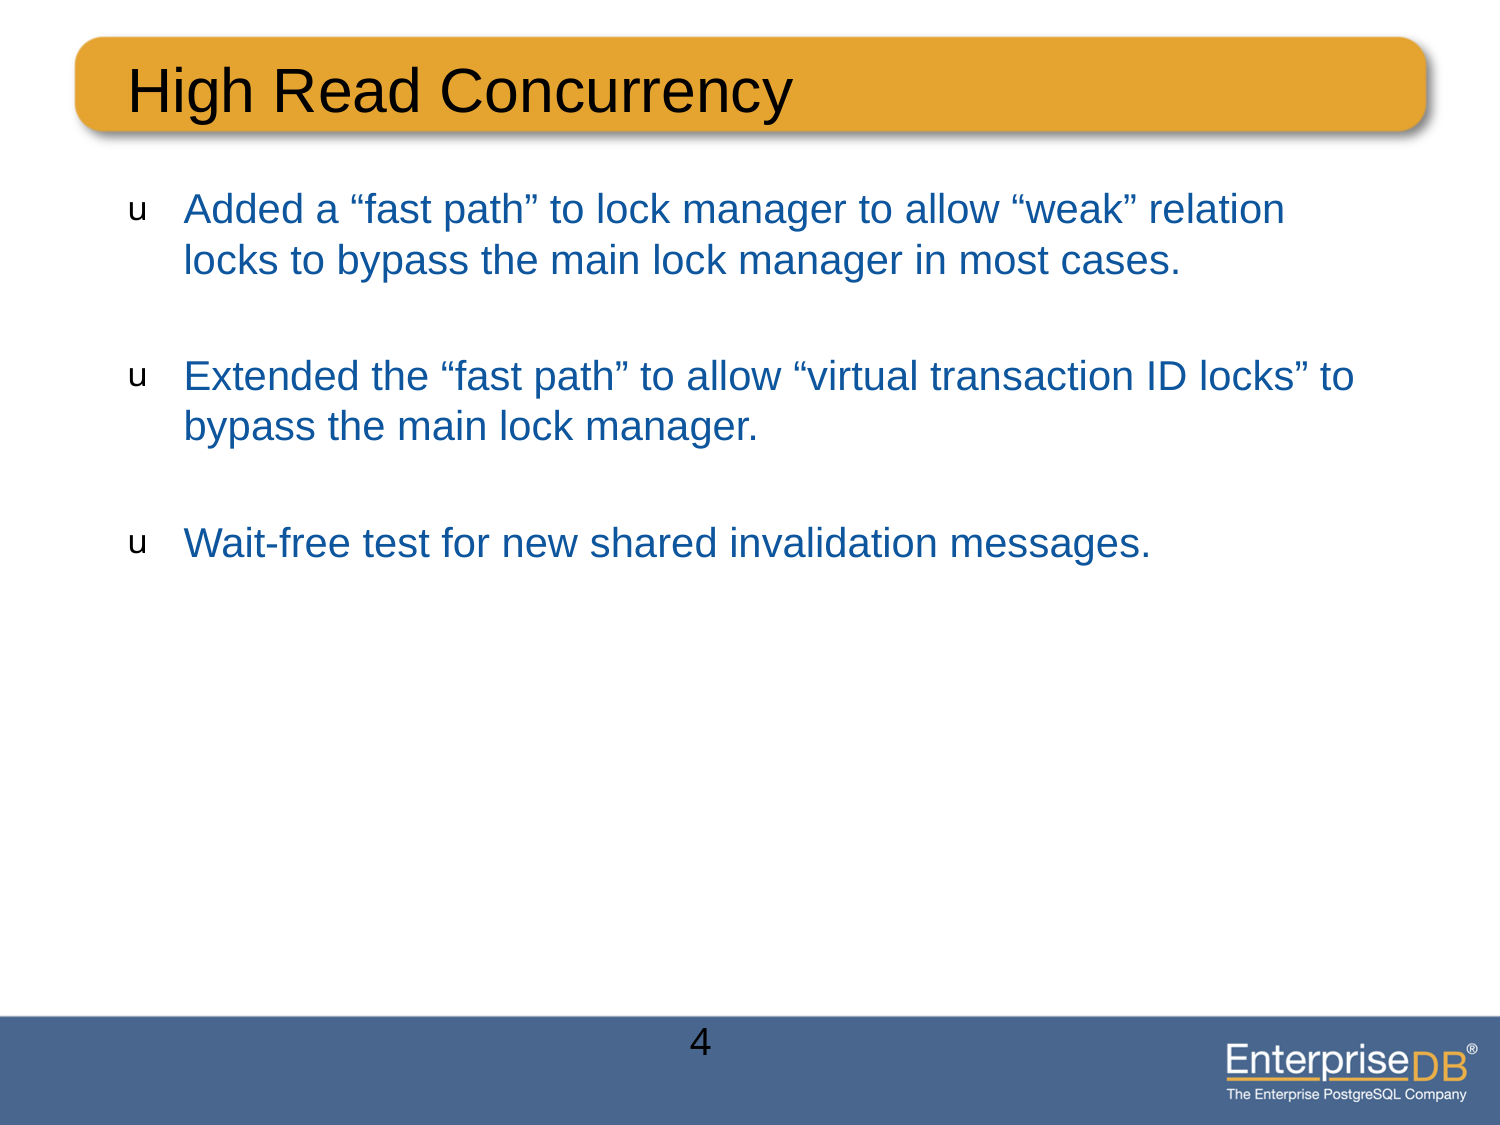

# High Read Concurrency
Added a “fast path” to lock manager to allow “weak” relation locks to bypass the main lock manager in most cases.
Extended the “fast path” to allow “virtual transaction ID locks” to bypass the main lock manager.
Wait-free test for new shared invalidation messages.